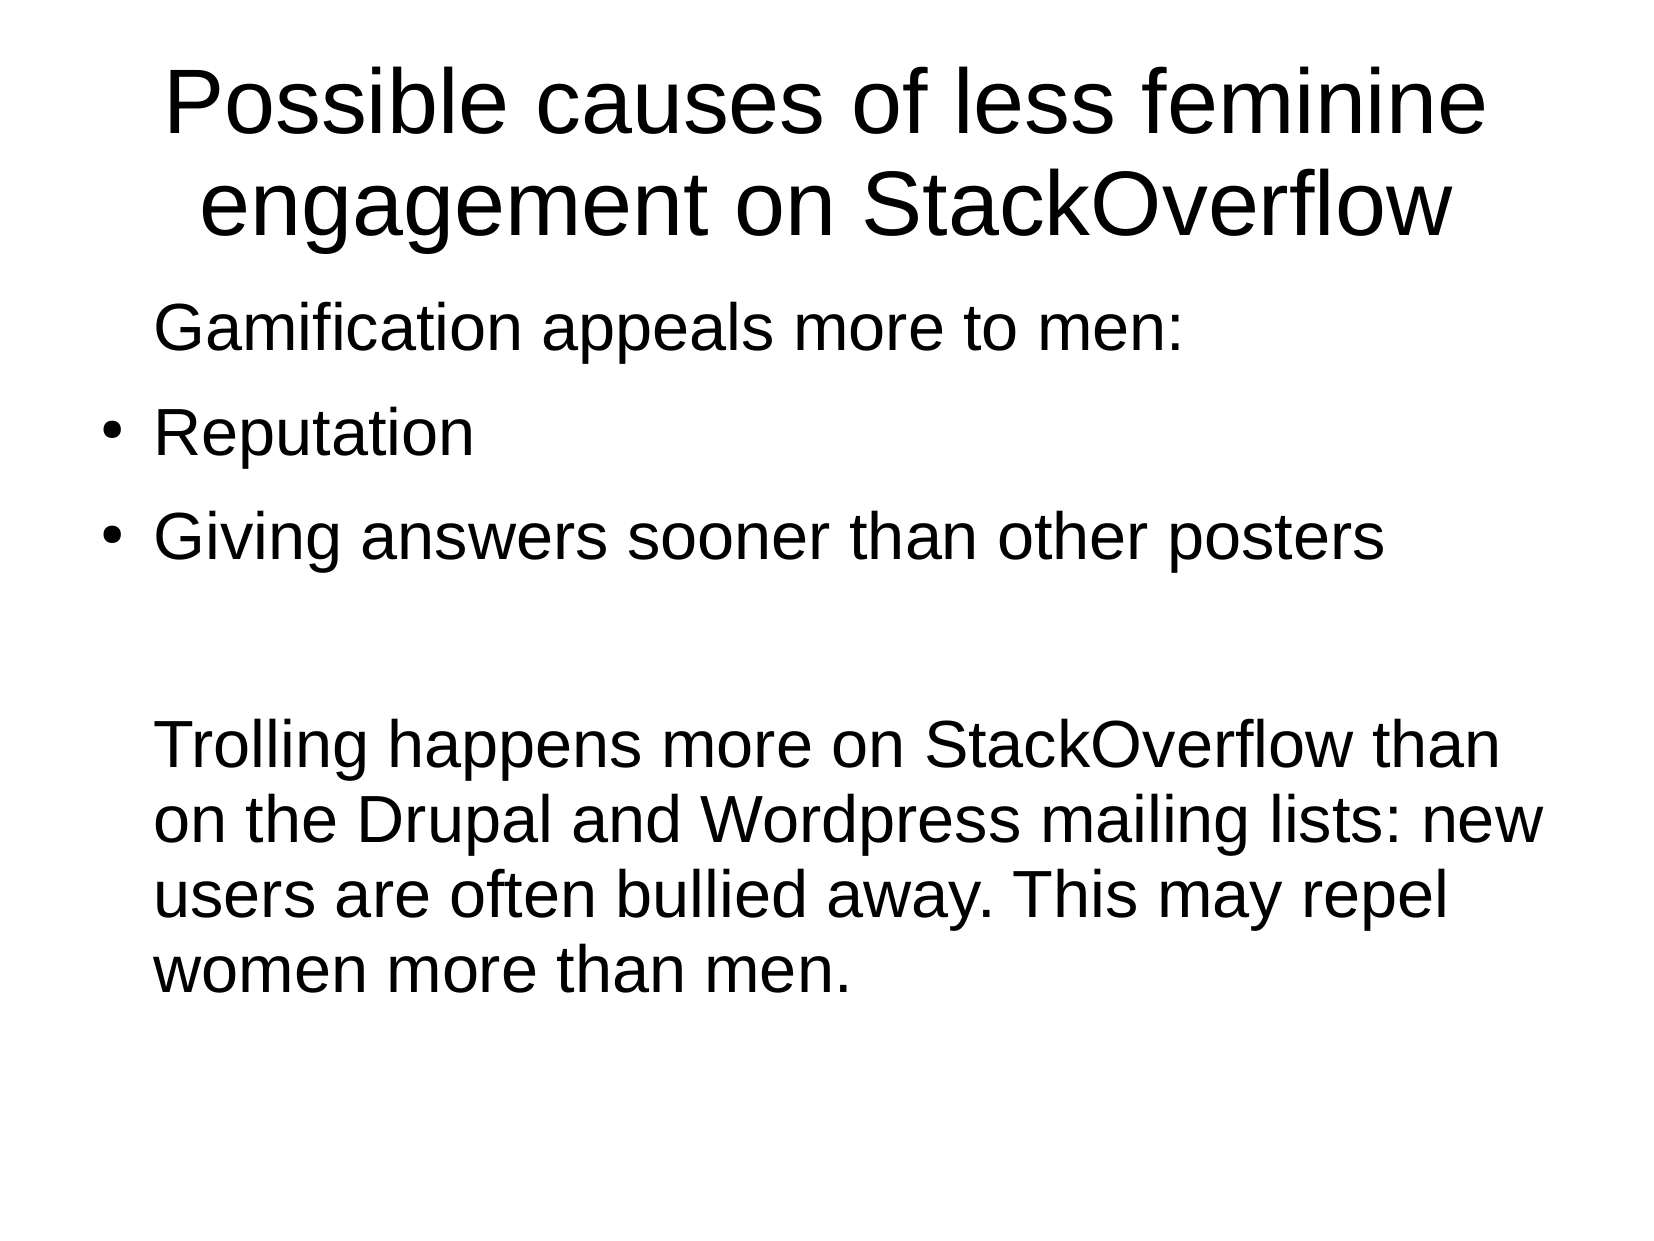

# Possible causes of less feminine engagement on StackOverflow
Gamification appeals more to men:
Reputation
Giving answers sooner than other posters
Trolling happens more on StackOverflow than on the Drupal and Wordpress mailing lists: new users are often bullied away. This may repel women more than men.